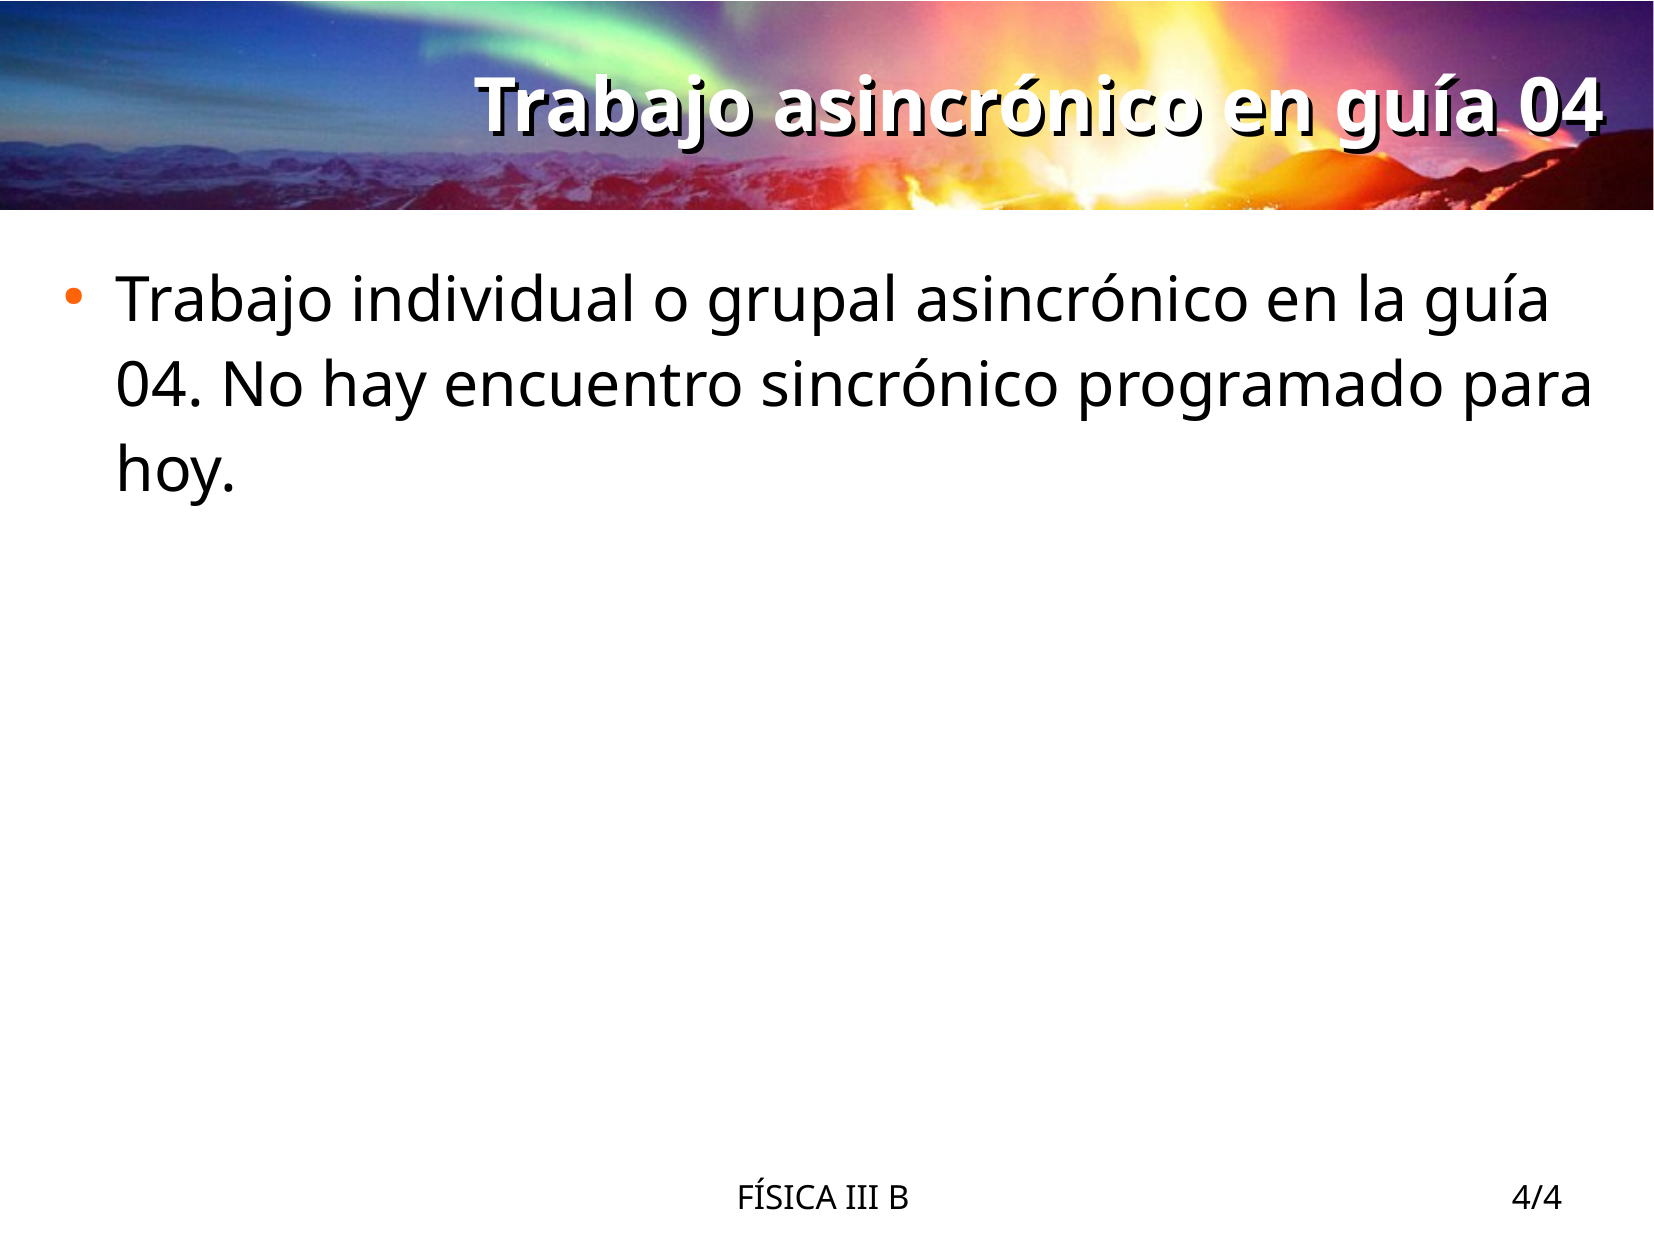

# Trabajo asincrónico en guía 04
Trabajo individual o grupal asincrónico en la guía 04. No hay encuentro sincrónico programado para hoy.
FÍSICA III B
4